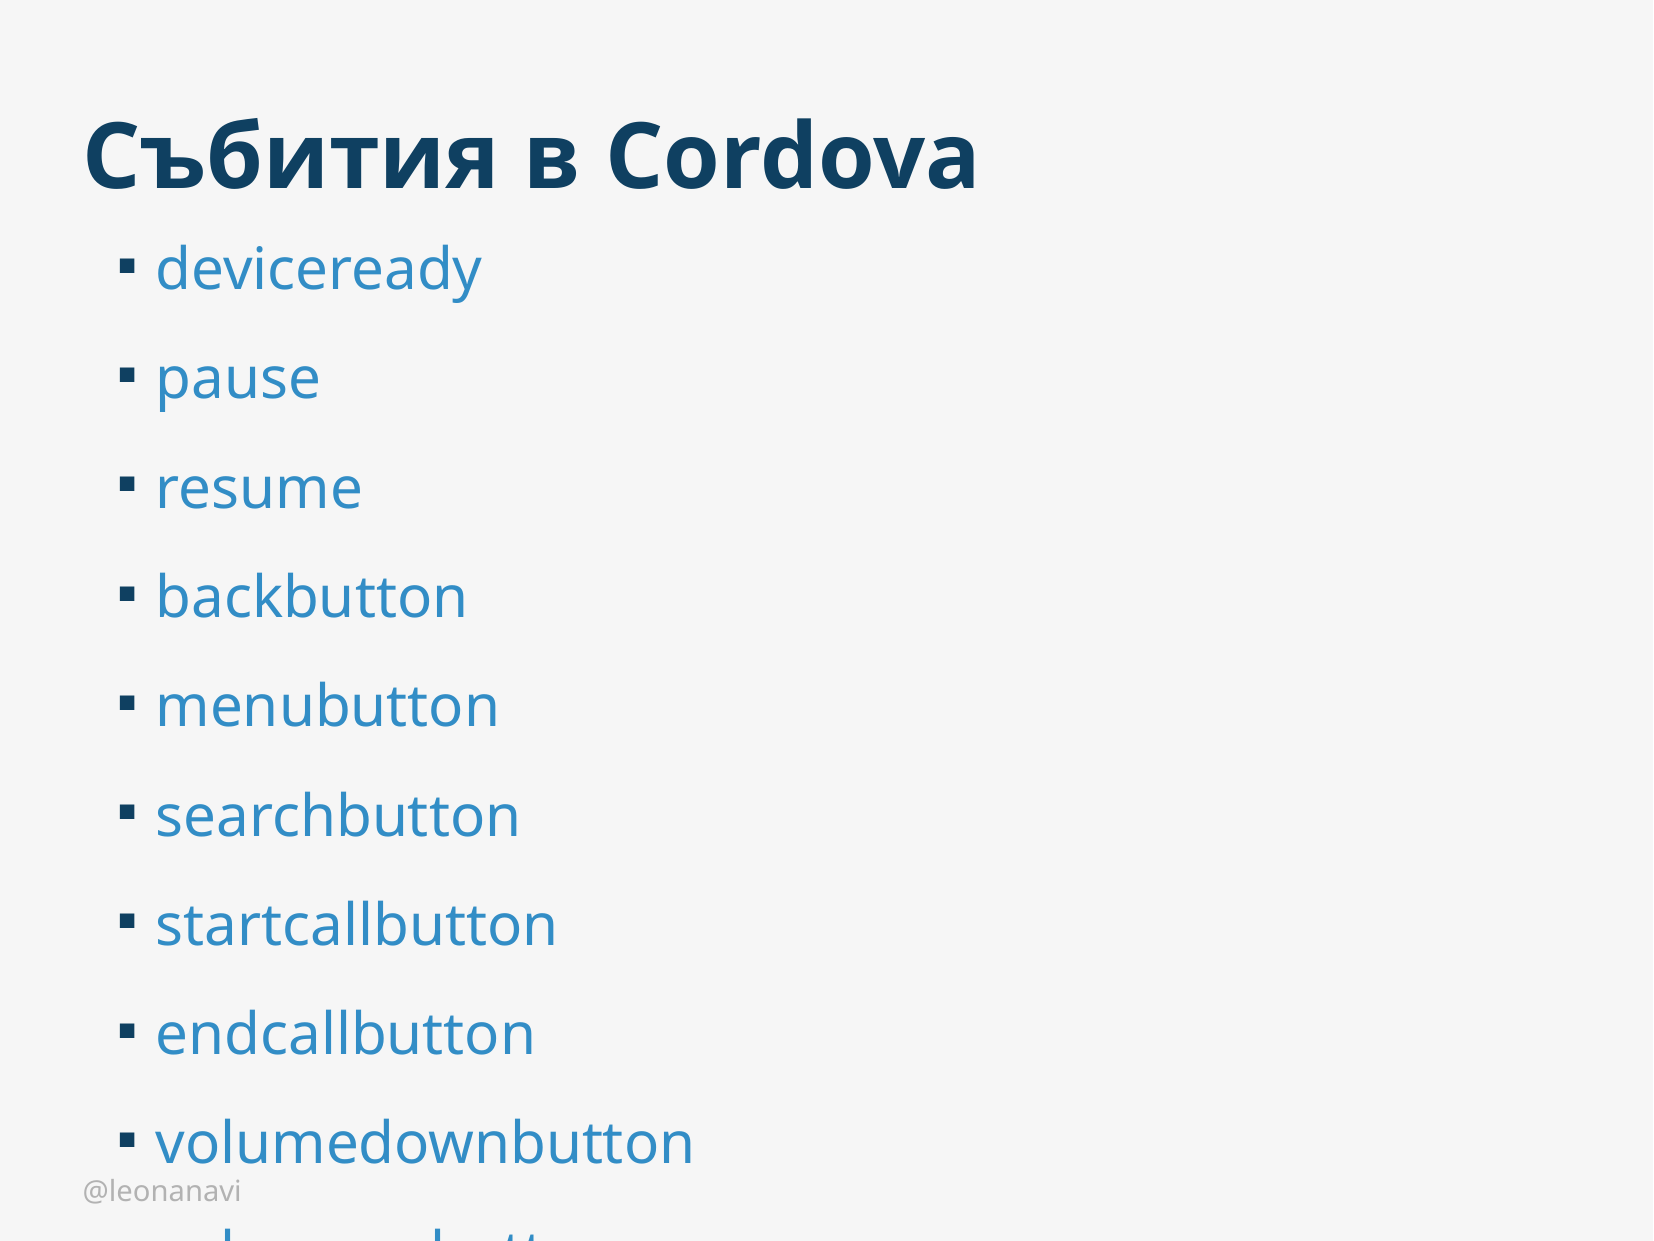

# Събития в Cordova
deviceready
pause
resume
backbutton
menubutton
searchbutton
startcallbutton
endcallbutton
volumedownbutton
volumeupbutton